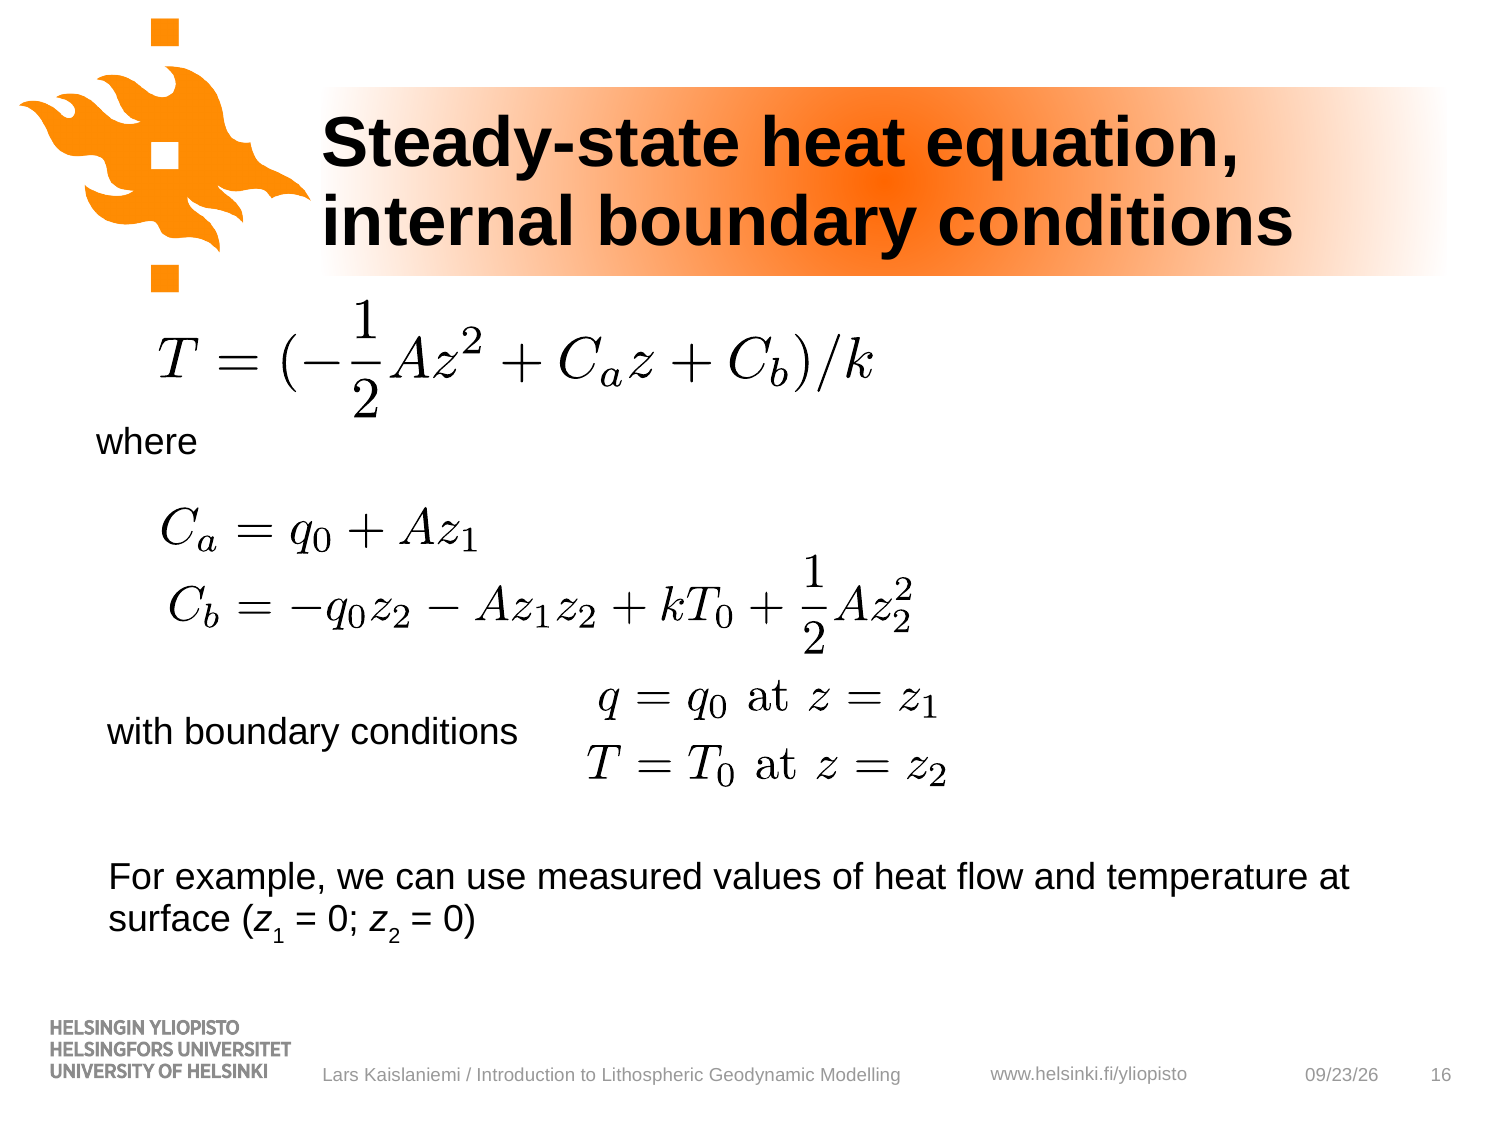

# Steady-state heat equation, internal boundary conditions
where
with boundary conditions
For example, we can use measured values of heat flow and temperature at surface (z1 = 0; z2 = 0)
Lars Kaislaniemi / Introduction to Lithospheric Geodynamic Modelling
16